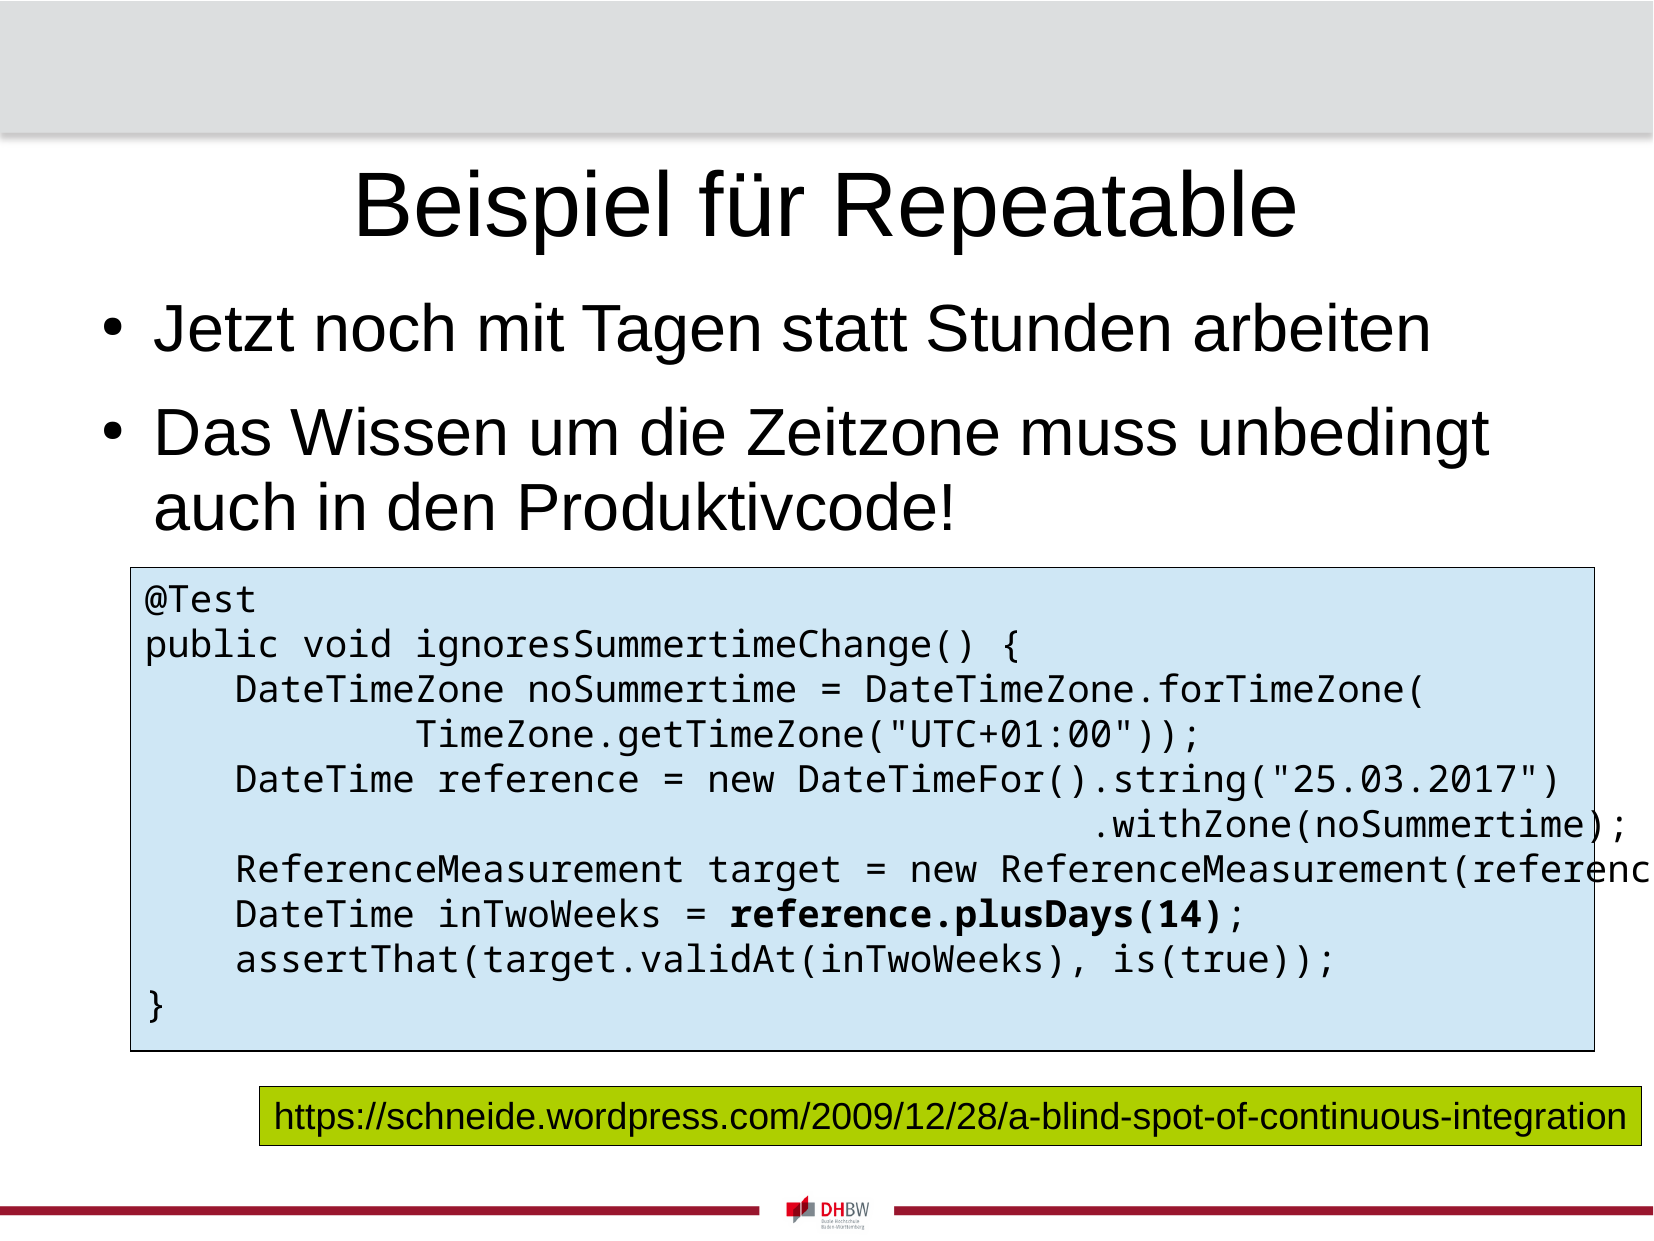

# Beispiel für Repeatable
Jetzt noch mit Tagen statt Stunden arbeiten
Das Wissen um die Zeitzone muss unbedingt auch in den Produktivcode!
@Test
public void ignoresSummertimeChange() {
 DateTimeZone noSummertime = DateTimeZone.forTimeZone(
 TimeZone.getTimeZone("UTC+01:00"));
 DateTime reference = new DateTimeFor().string("25.03.2017")
 .withZone(noSummertime);
 ReferenceMeasurement target = new ReferenceMeasurement(reference);
 DateTime inTwoWeeks = reference.plusDays(14);
 assertThat(target.validAt(inTwoWeeks), is(true));
}
https://schneide.wordpress.com/2009/12/28/a-blind-spot-of-continuous-integration